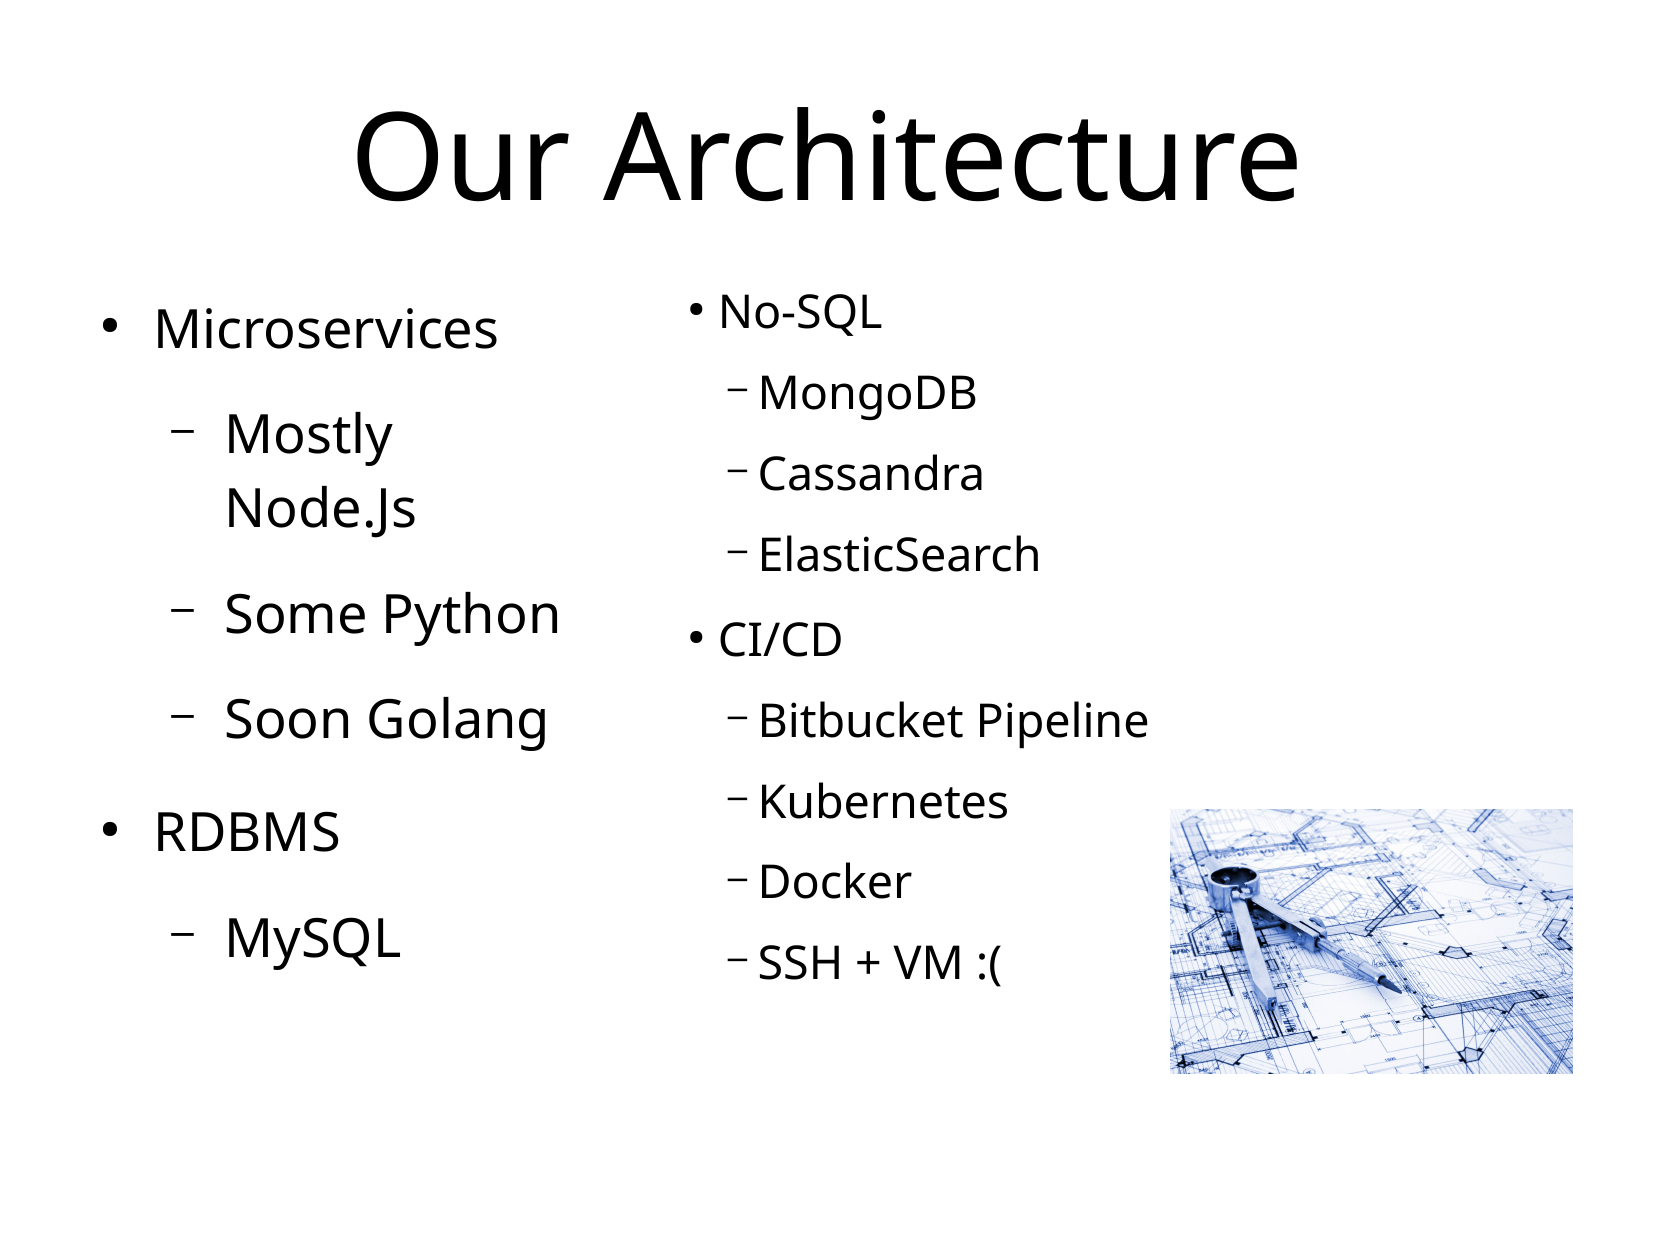

# Our Architecture
No-SQL
MongoDB
Cassandra
ElasticSearch
CI/CD
Bitbucket Pipeline
Kubernetes
Docker
SSH + VM :(
Microservices
Mostly Node.Js
Some Python
Soon Golang
RDBMS
MySQL